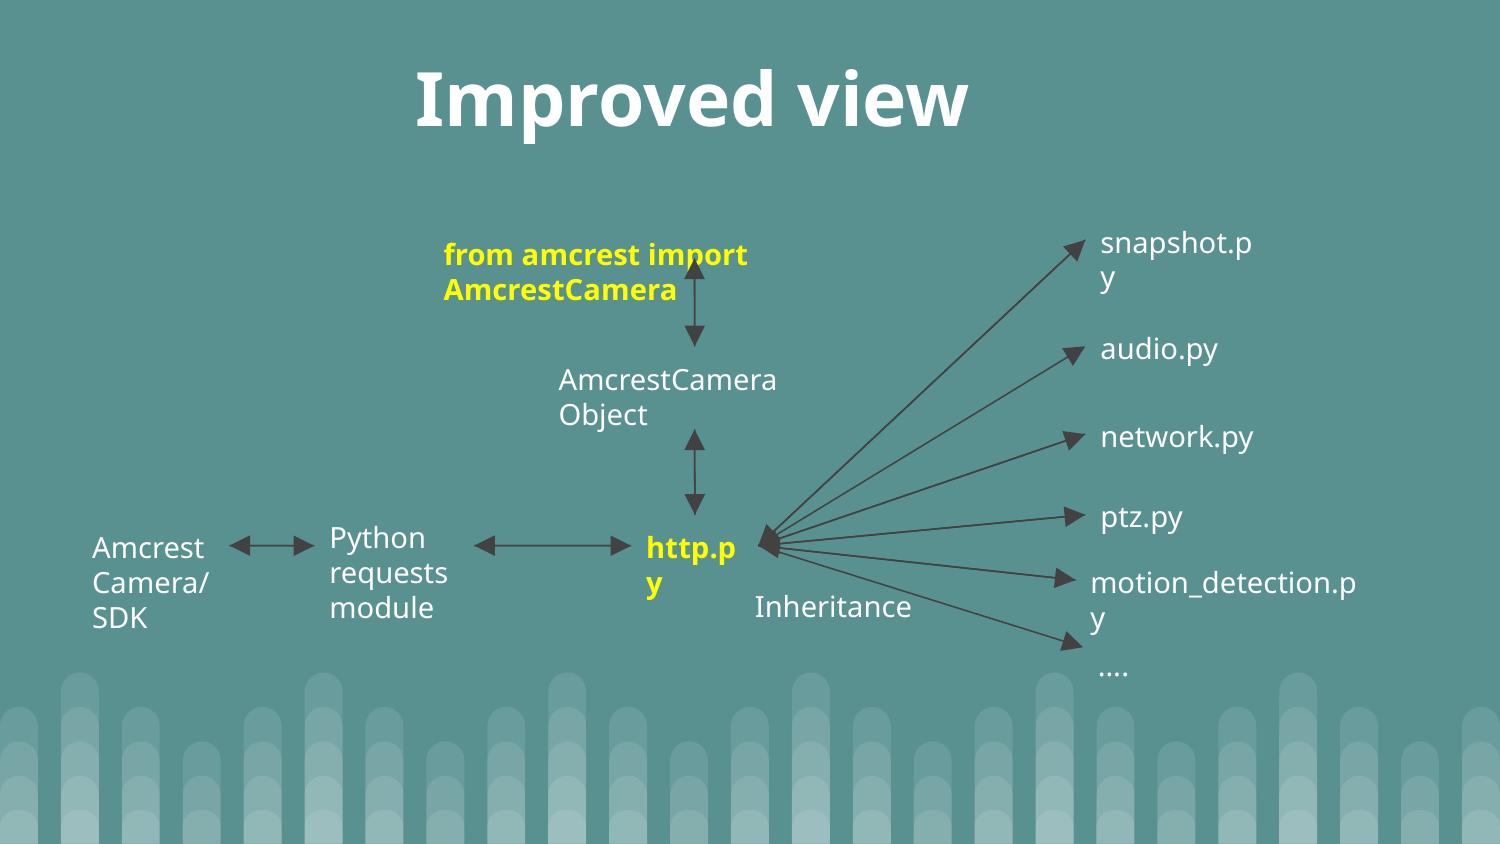

# Improved view
snapshot.py
from amcrest import AmcrestCamera
audio.py
AmcrestCamera Object
network.py
ptz.py
Python requests module
Amcrest
Camera/SDK
http.py
motion_detection.py
Inheritance
….